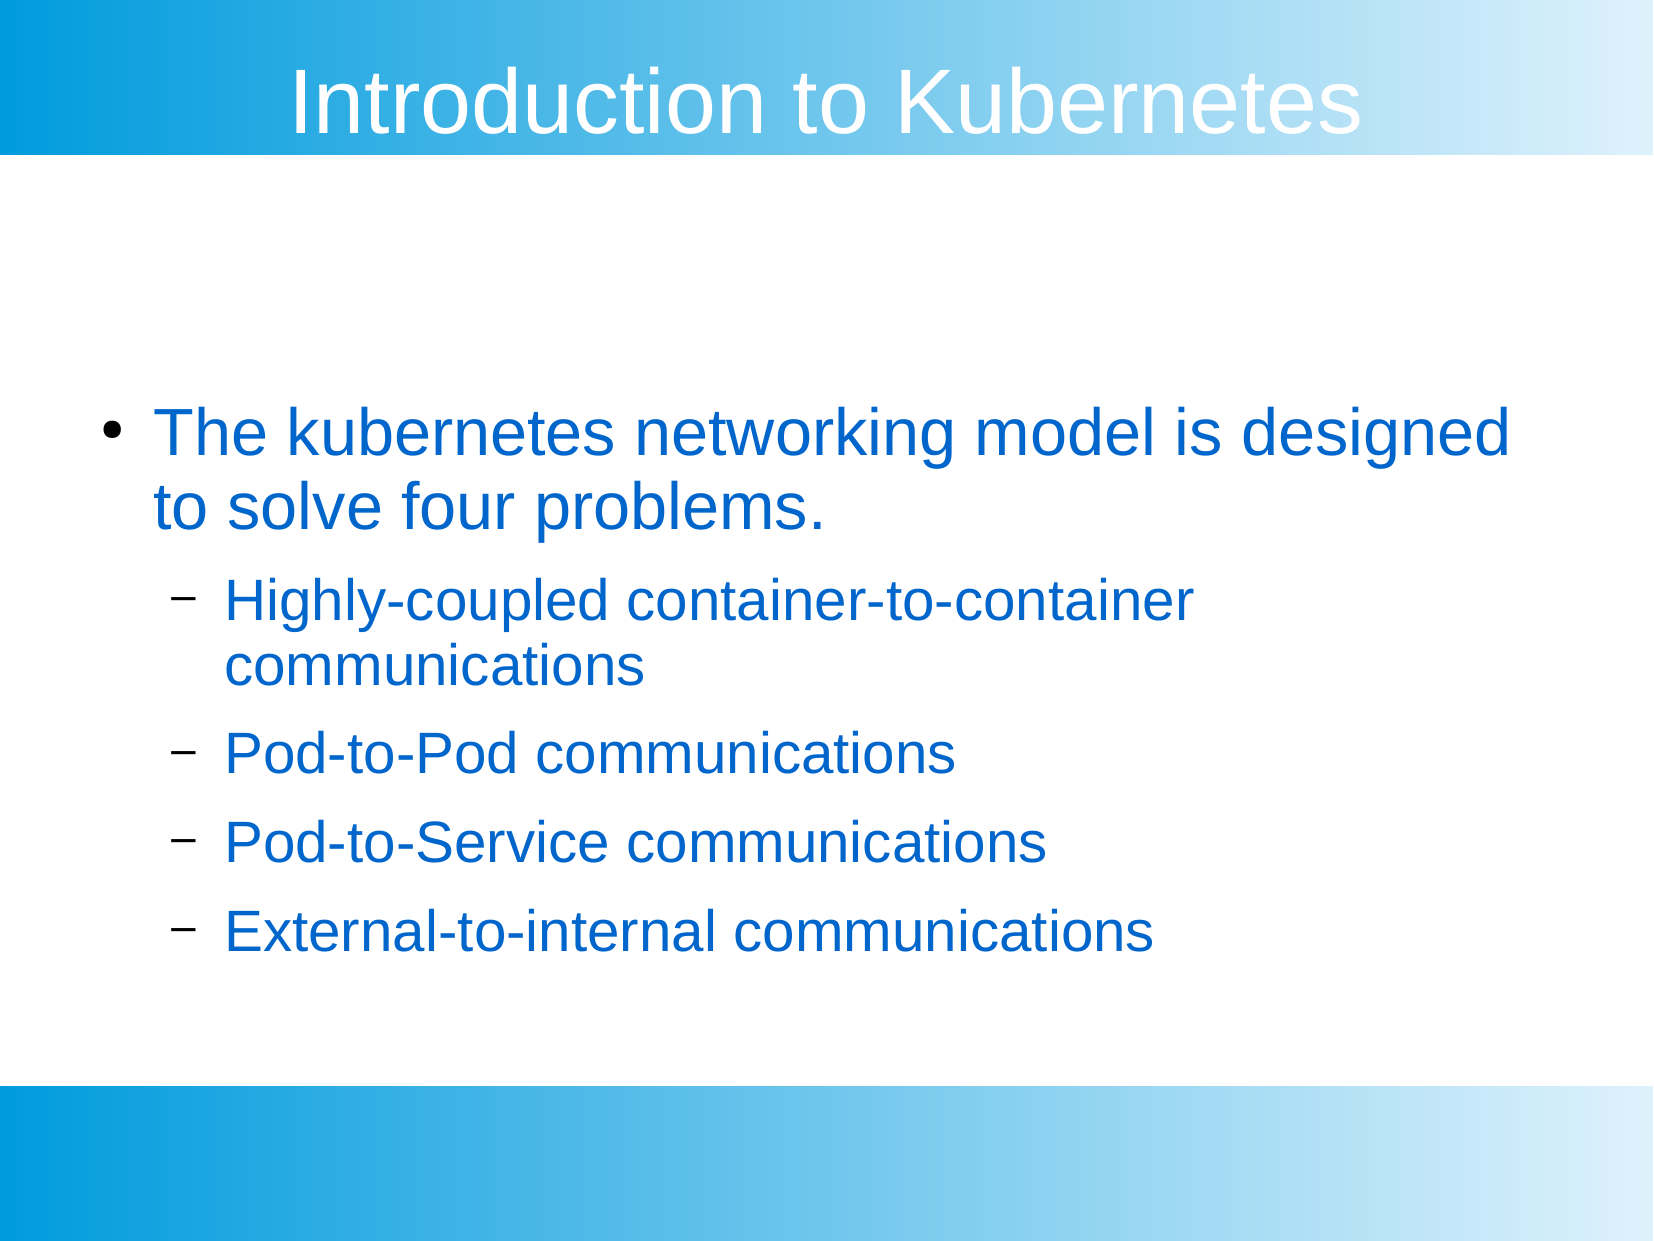

# Introduction to Kubernetes
The kubernetes networking model is designed to solve four problems.
Highly-coupled container-to-container communications
Pod-to-Pod communications
Pod-to-Service communications
External-to-internal communications